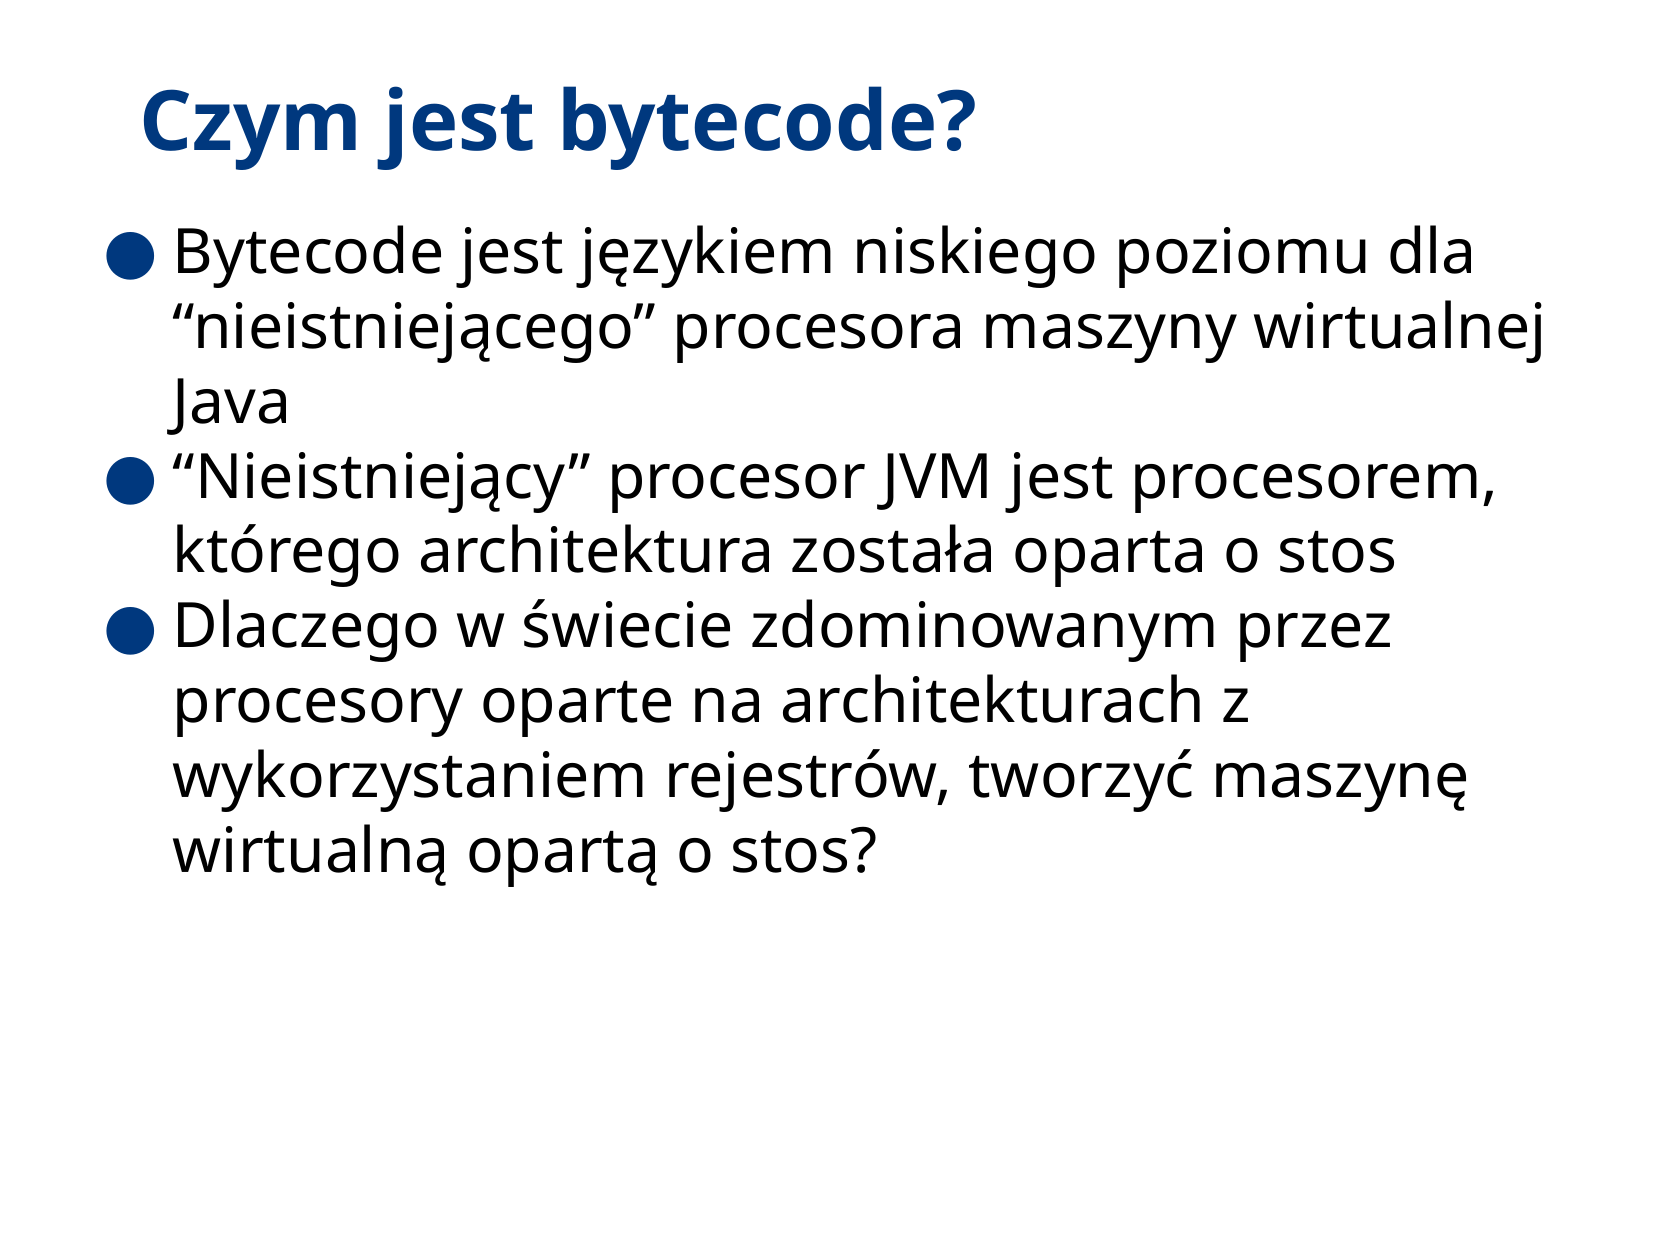

Czym jest bytecode?
# Bytecode jest językiem niskiego poziomu dla “nieistniejącego” procesora maszyny wirtualnej Java
“Nieistniejący” procesor JVM jest procesorem, którego architektura została oparta o stos
Dlaczego w świecie zdominowanym przez procesory oparte na architekturach z wykorzystaniem rejestrów, tworzyć maszynę wirtualną opartą o stos?